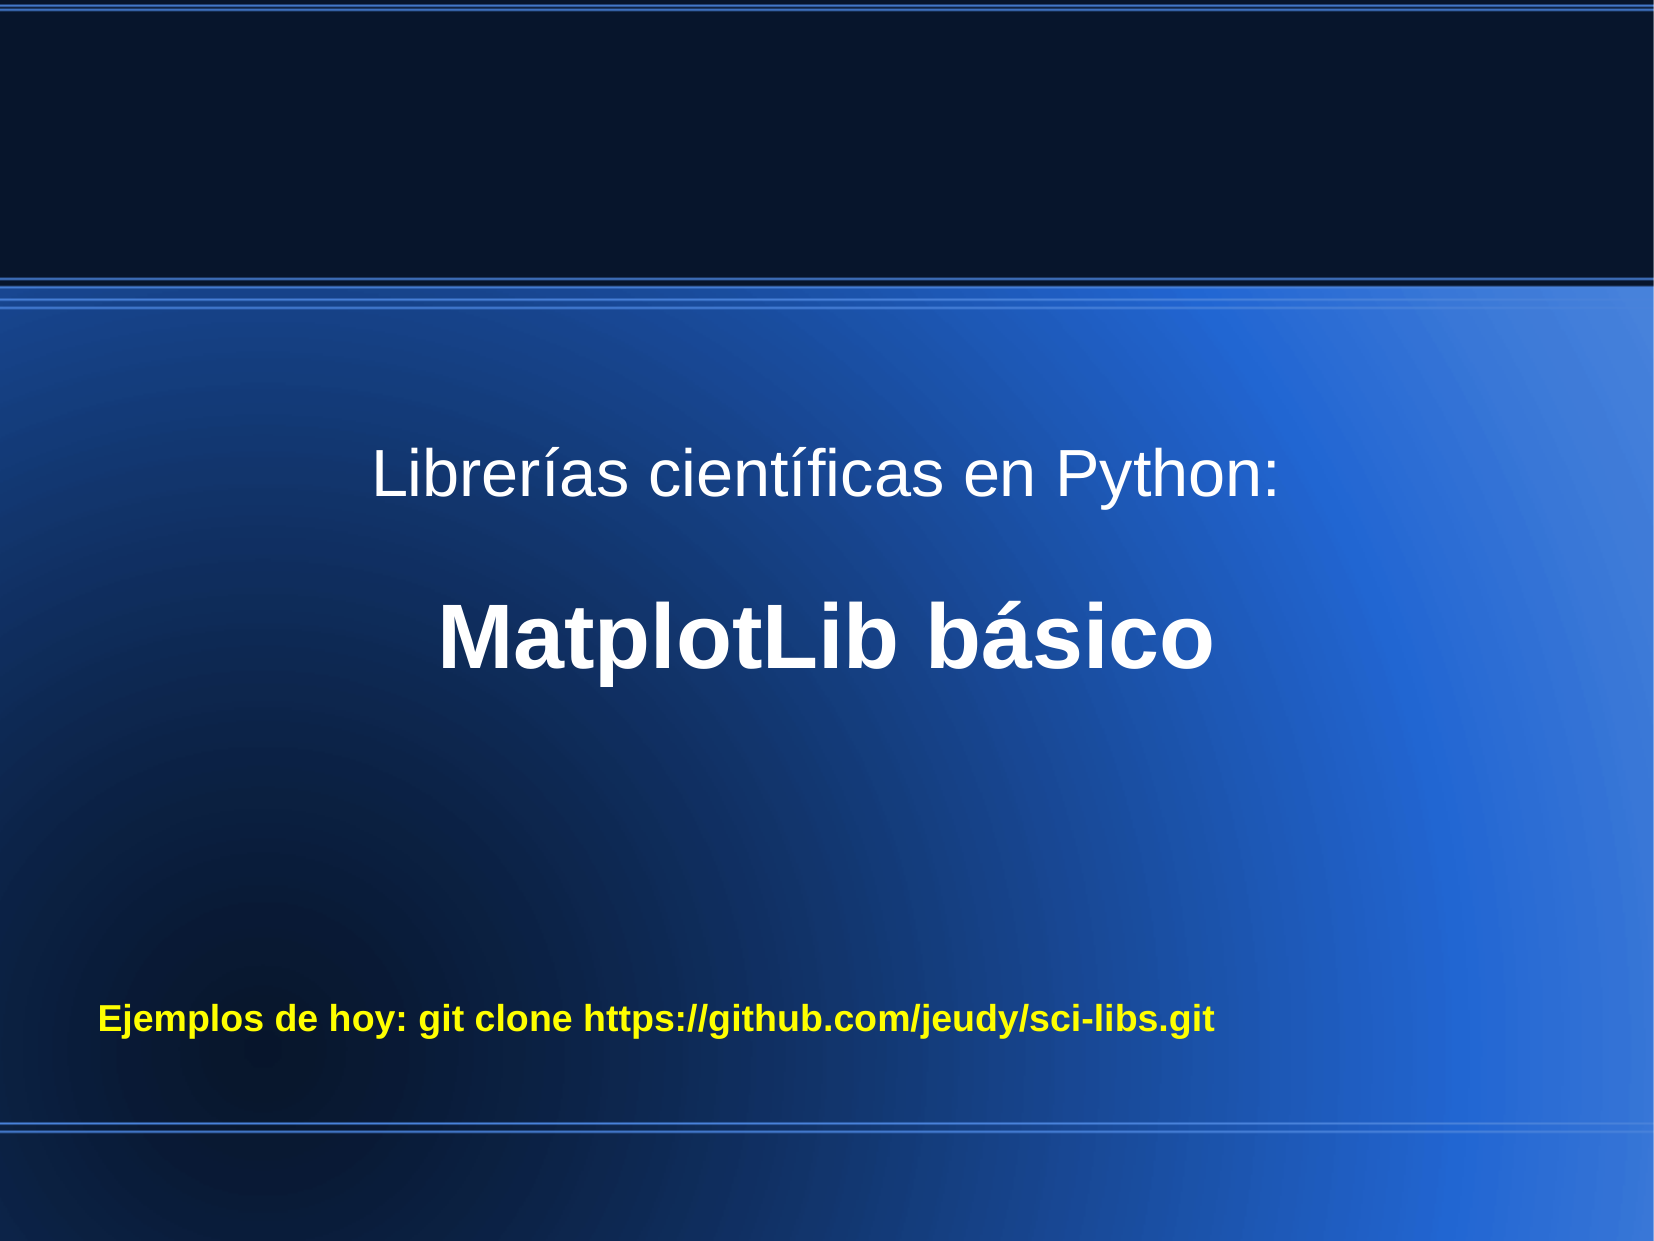

# Librerías científicas en Python:
MatplotLib básico
Ejemplos de hoy: git clone https://github.com/jeudy/sci-libs.git